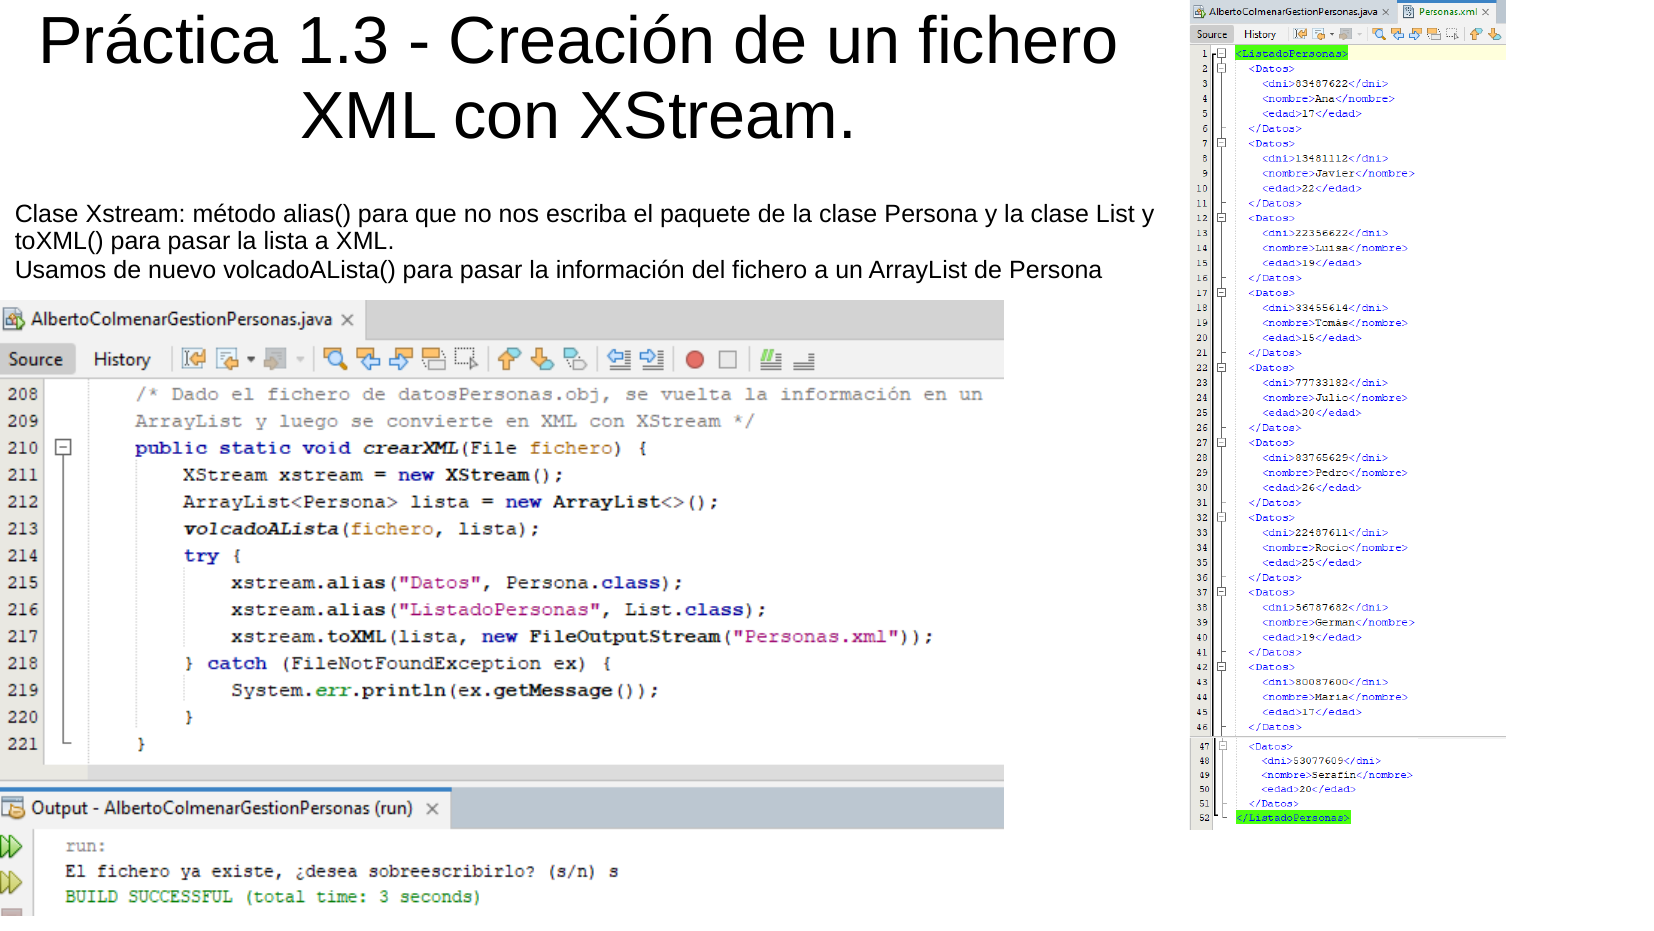

# Práctica 1.3 - Creación de un fichero XML con XStream.
Clase Xstream: método alias() para que no nos escriba el paquete de la clase Persona y la clase List y toXML() para pasar la lista a XML.
Usamos de nuevo volcadoALista() para pasar la información del fichero a un ArrayList de Persona